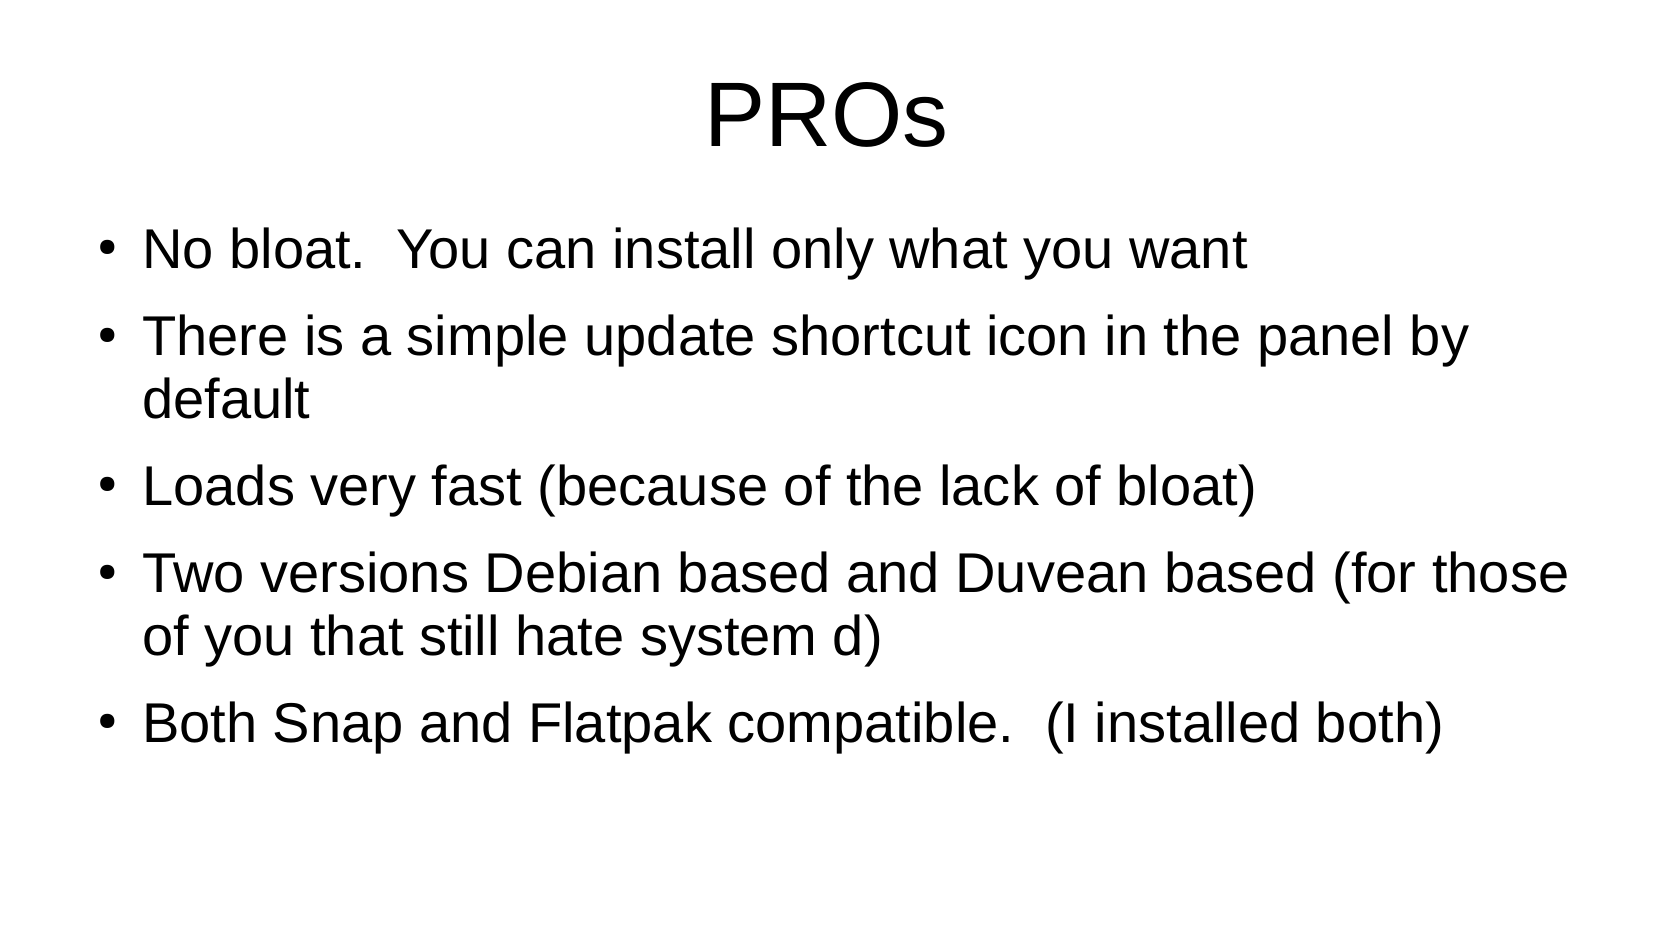

# PROs
No bloat. You can install only what you want
There is a simple update shortcut icon in the panel by default
Loads very fast (because of the lack of bloat)
Two versions Debian based and Duvean based (for those of you that still hate system d)
Both Snap and Flatpak compatible. (I installed both)